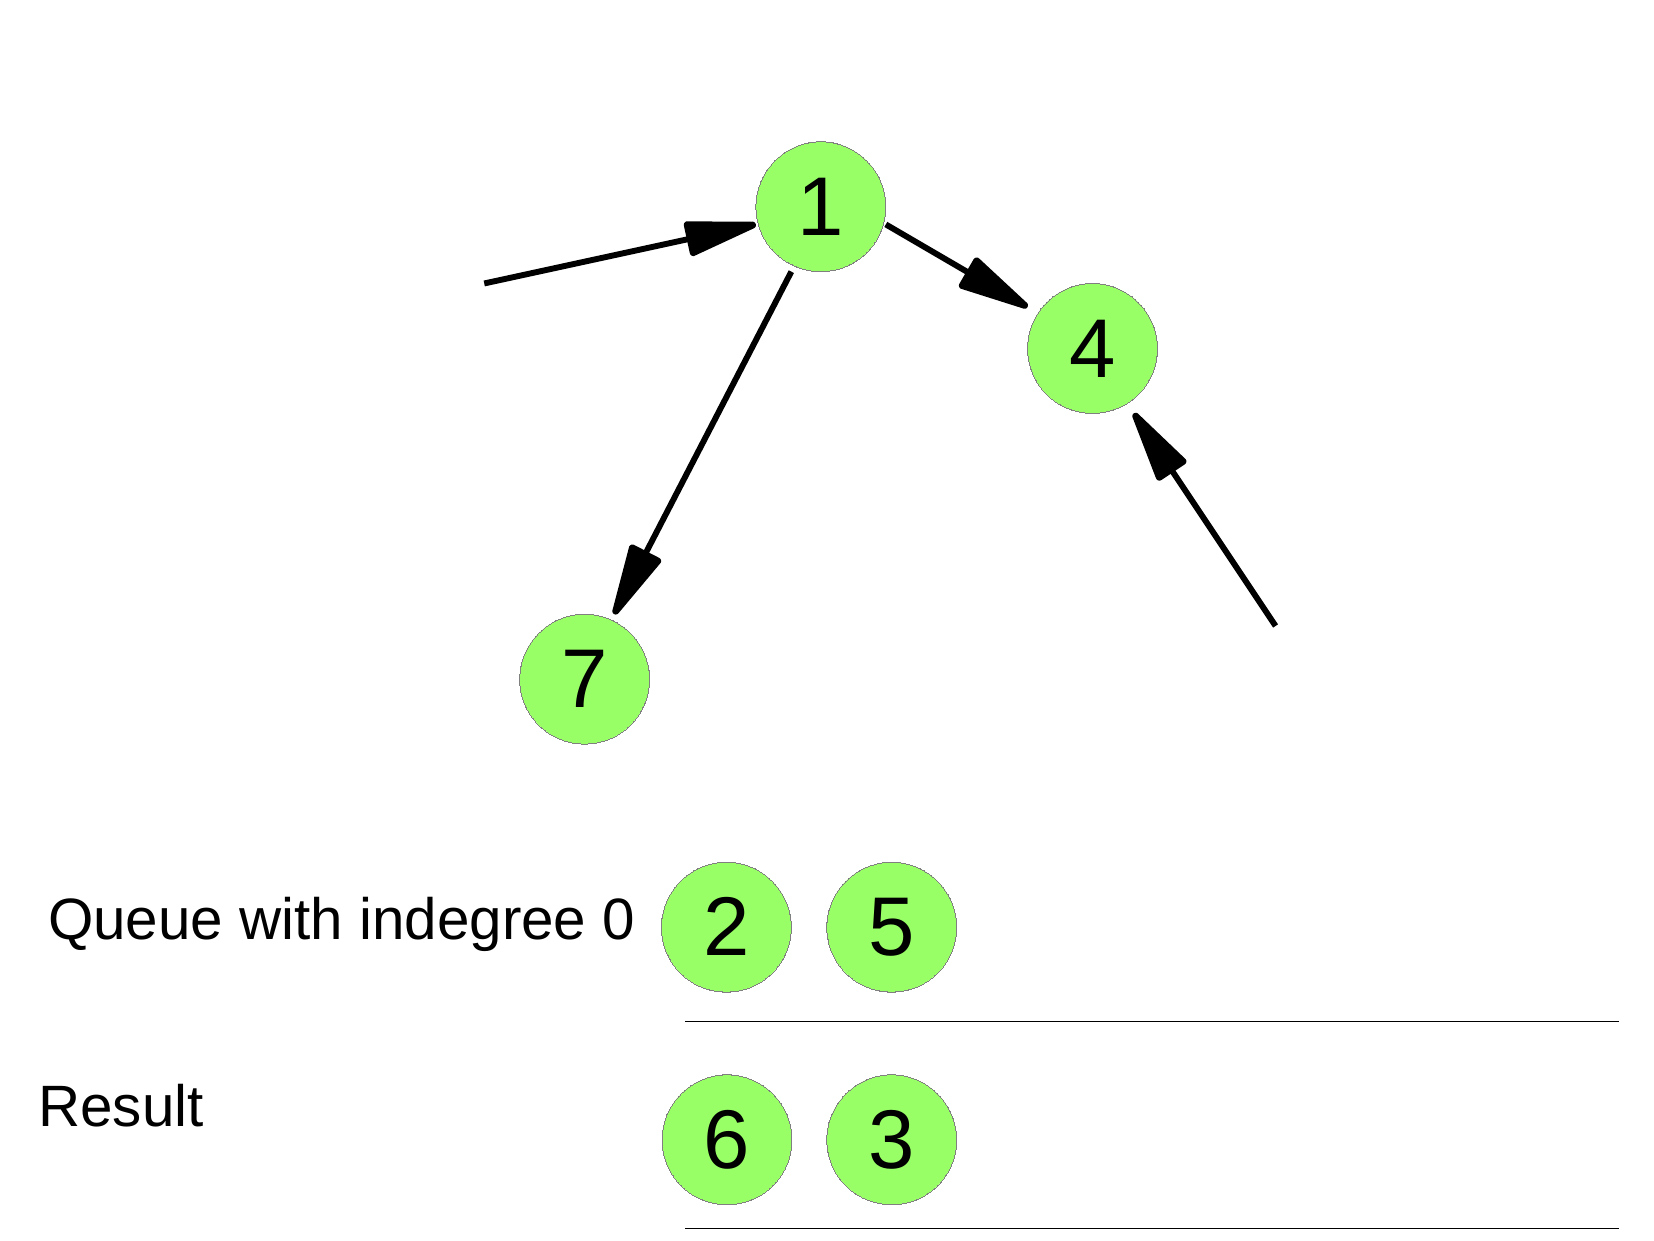

1
4
7
2
5
Queue with indegree 0
Result
6
3